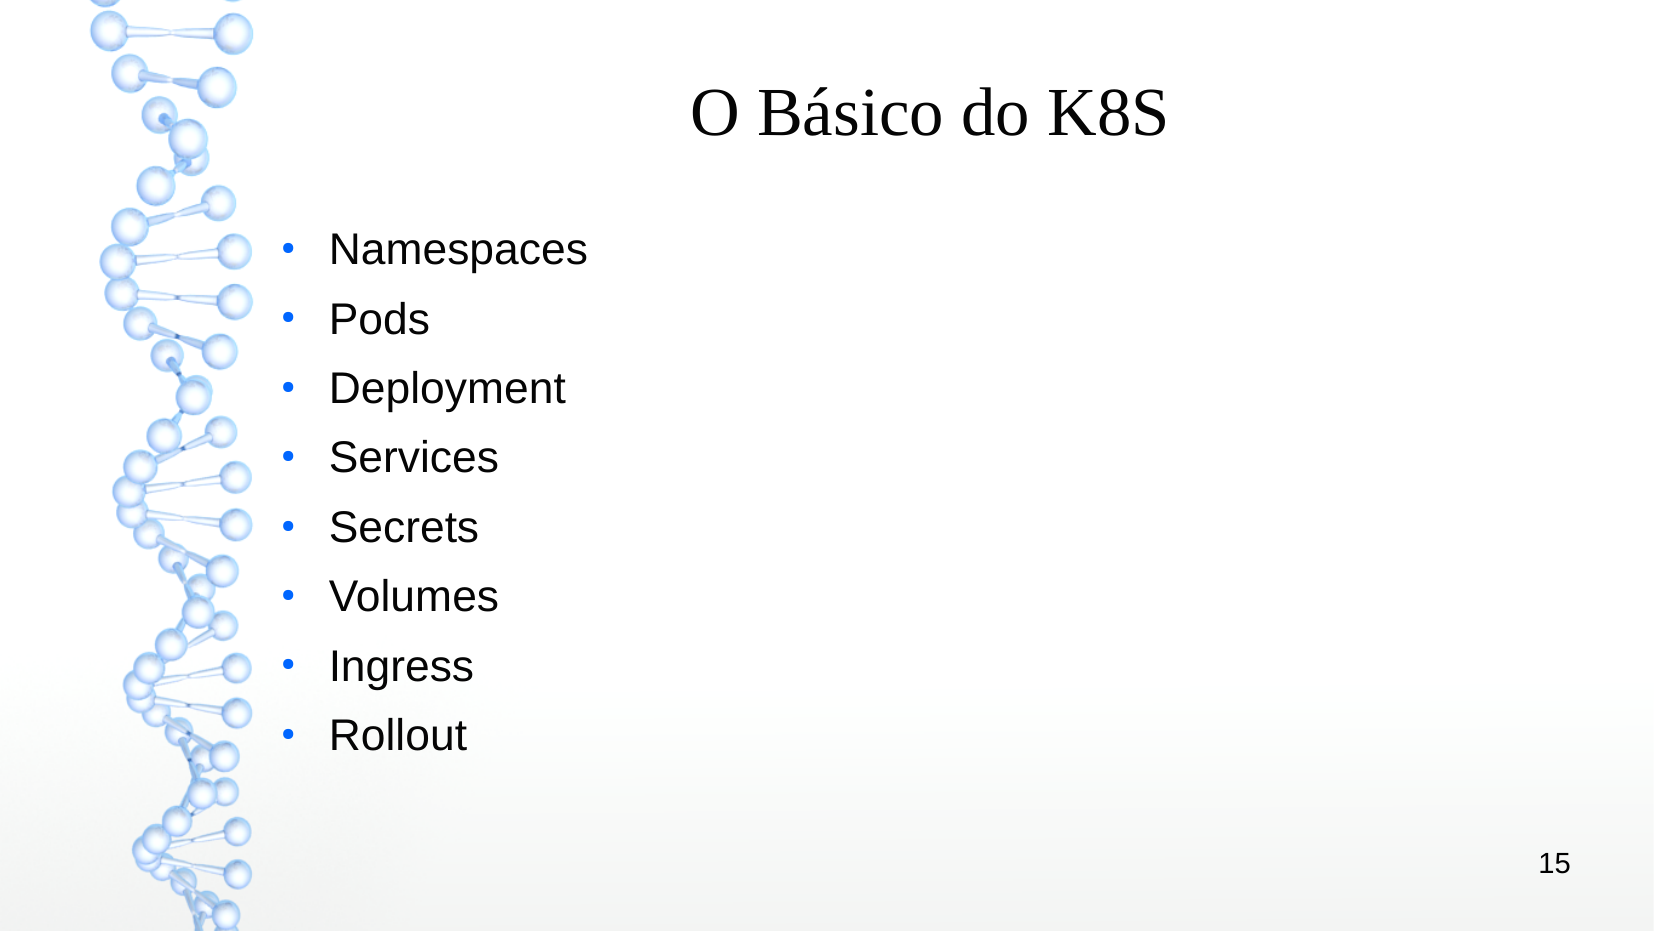

# O Básico do K8S
Namespaces
Pods
Deployment
Services
Secrets
Volumes
Ingress
Rollout
15